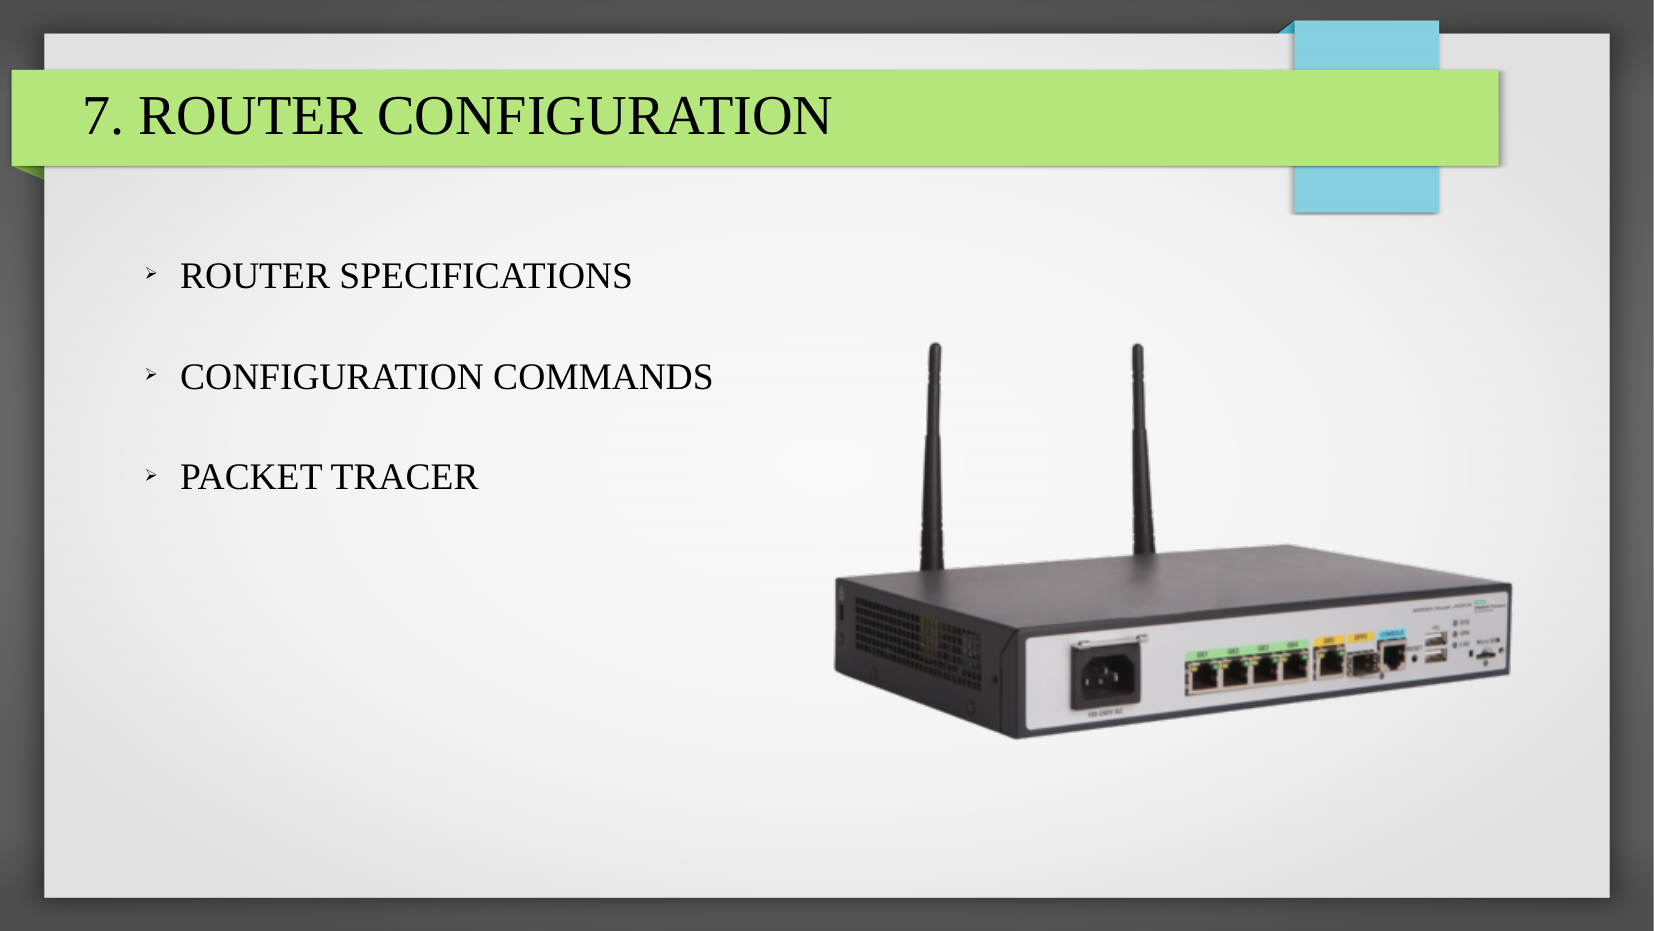

# 7. ROUTER CONFIGURATION
ROUTER SPECIFICATIONS
CONFIGURATION COMMANDS
PACKET TRACER